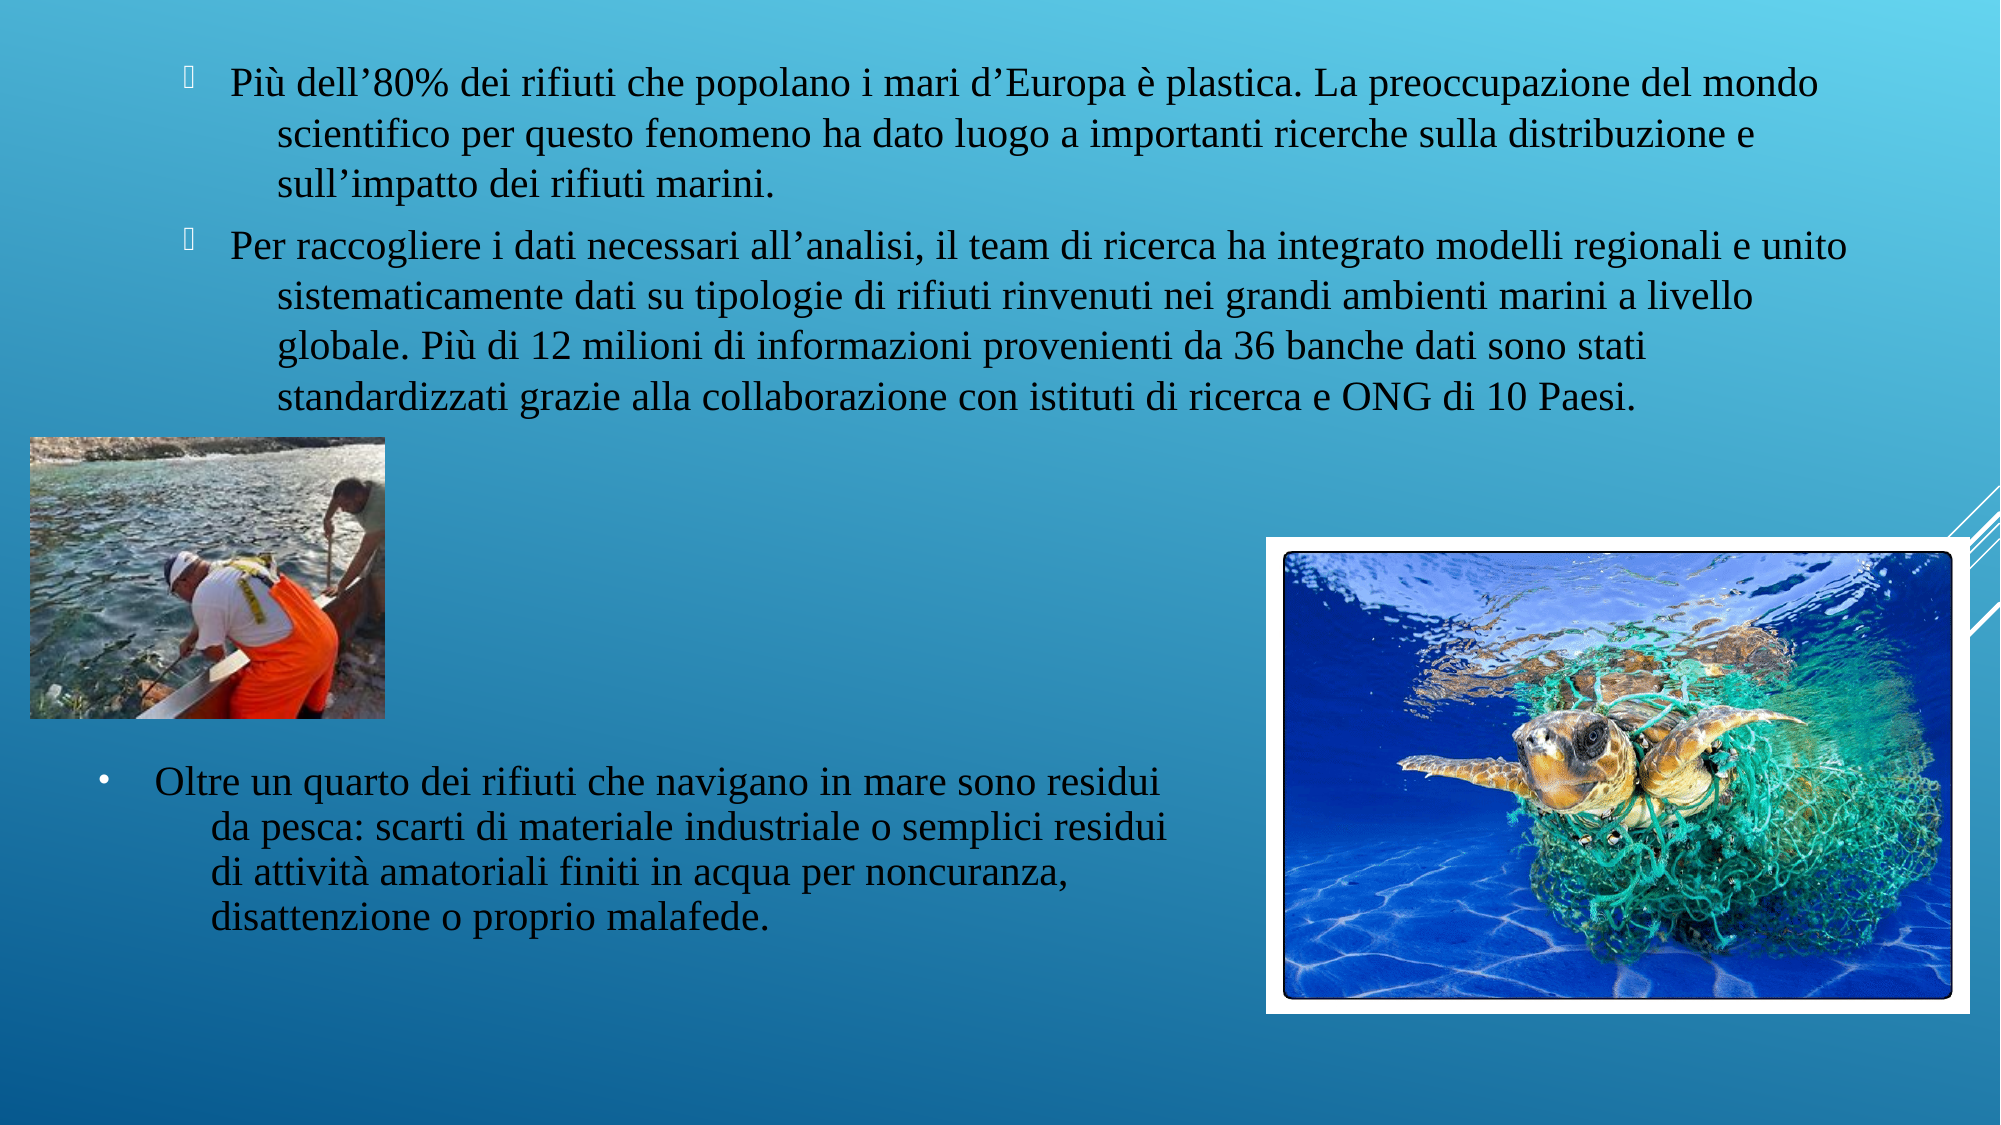

# Più dell’80% dei rifiuti che popolano i mari d’Europa è plastica. La preoccupazione del mondo scientifico per questo fenomeno ha dato luogo a importanti ricerche sulla distribuzione e sull’impatto dei rifiuti marini.
Per raccogliere i dati necessari all’analisi, il team di ricerca ha integrato modelli regionali e unito sistematicamente dati su tipologie di rifiuti rinvenuti nei grandi ambienti marini a livello globale. Più di 12 milioni di informazioni provenienti da 36 banche dati sono stati standardizzati grazie alla collaborazione con istituti di ricerca e ONG di 10 Paesi.
Oltre un quarto dei rifiuti che navigano in mare sono residui da pesca: scarti di materiale industriale o semplici residui di attività amatoriali finiti in acqua per noncuranza, disattenzione o proprio malafede.